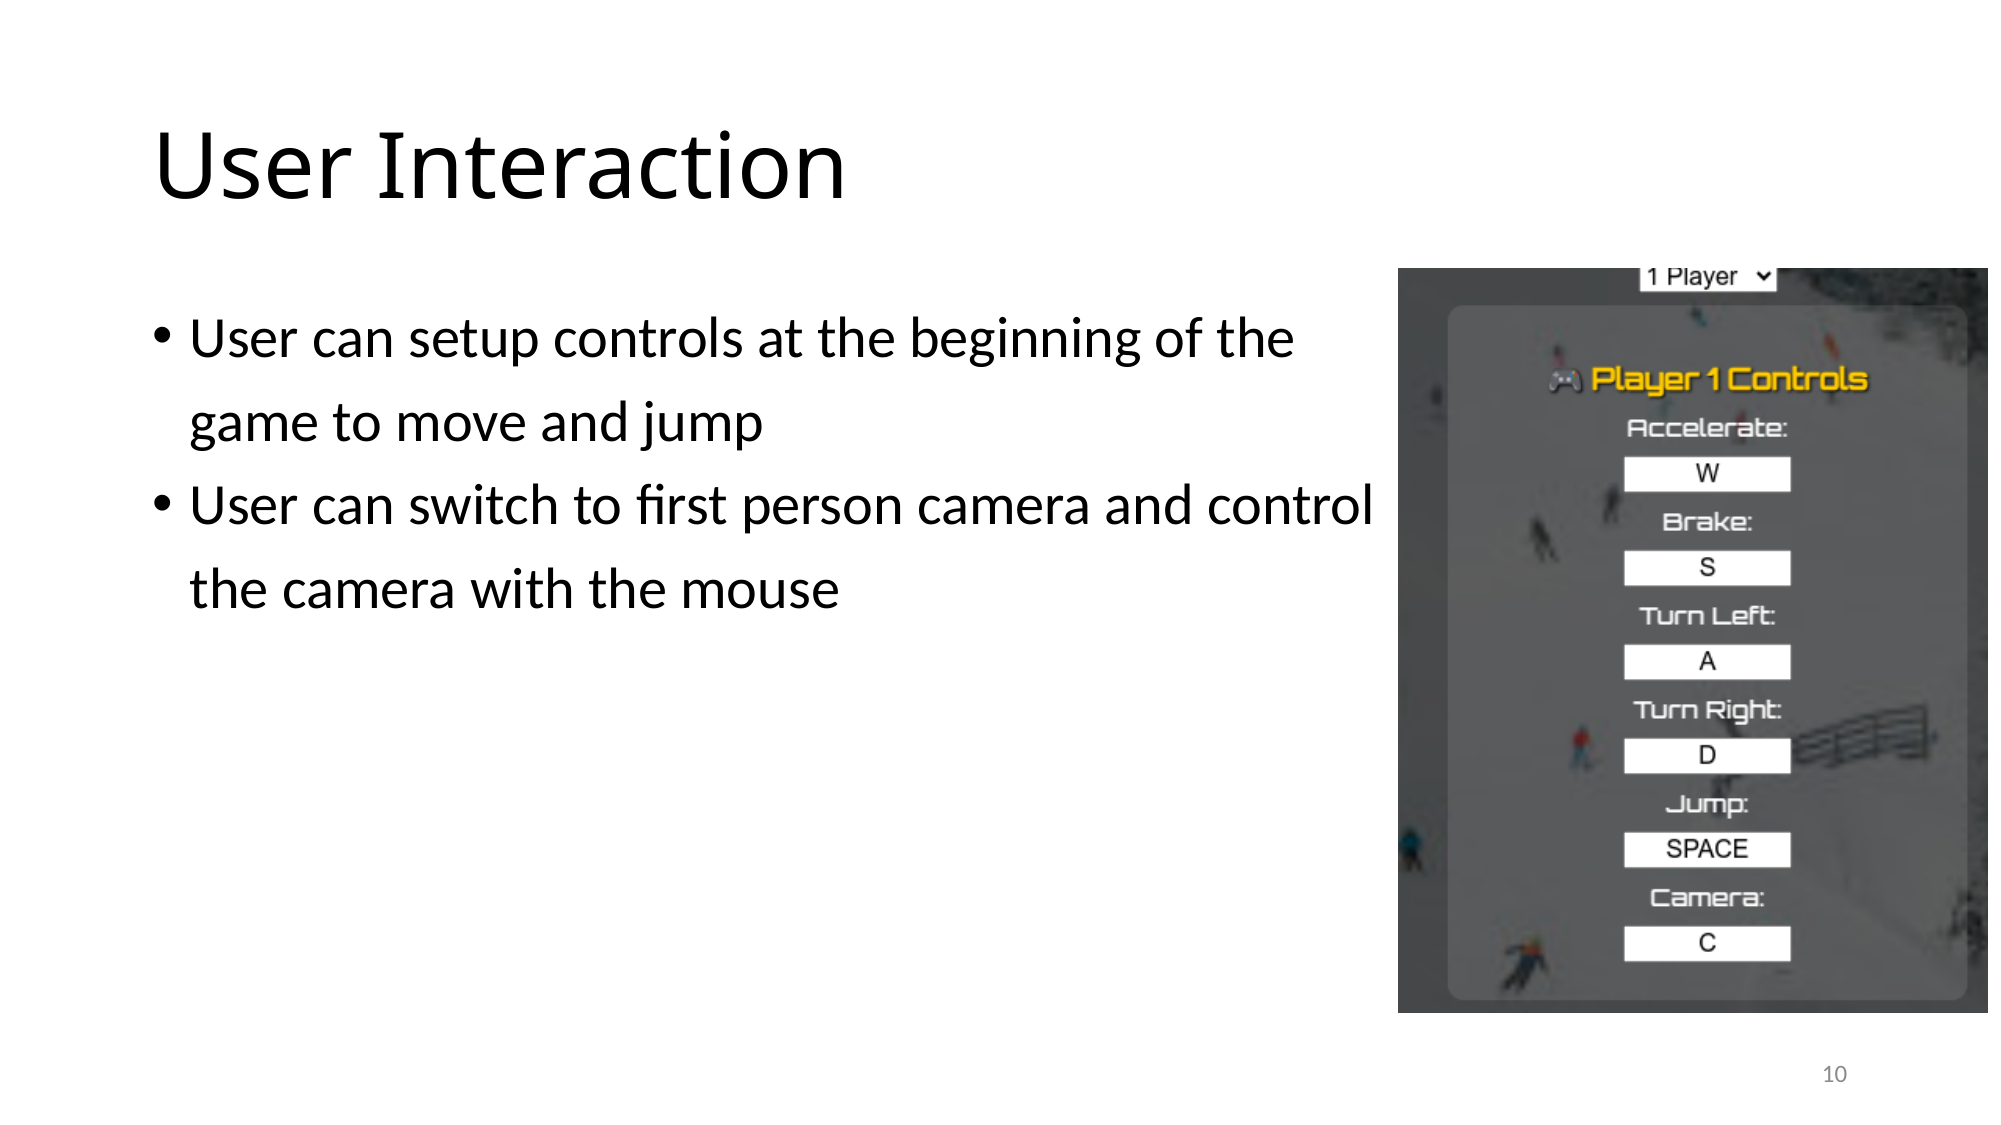

# User Interaction
User can setup controls at the beginning of the
game to move and jump
User can switch to first person camera and control
the camera with the mouse
10